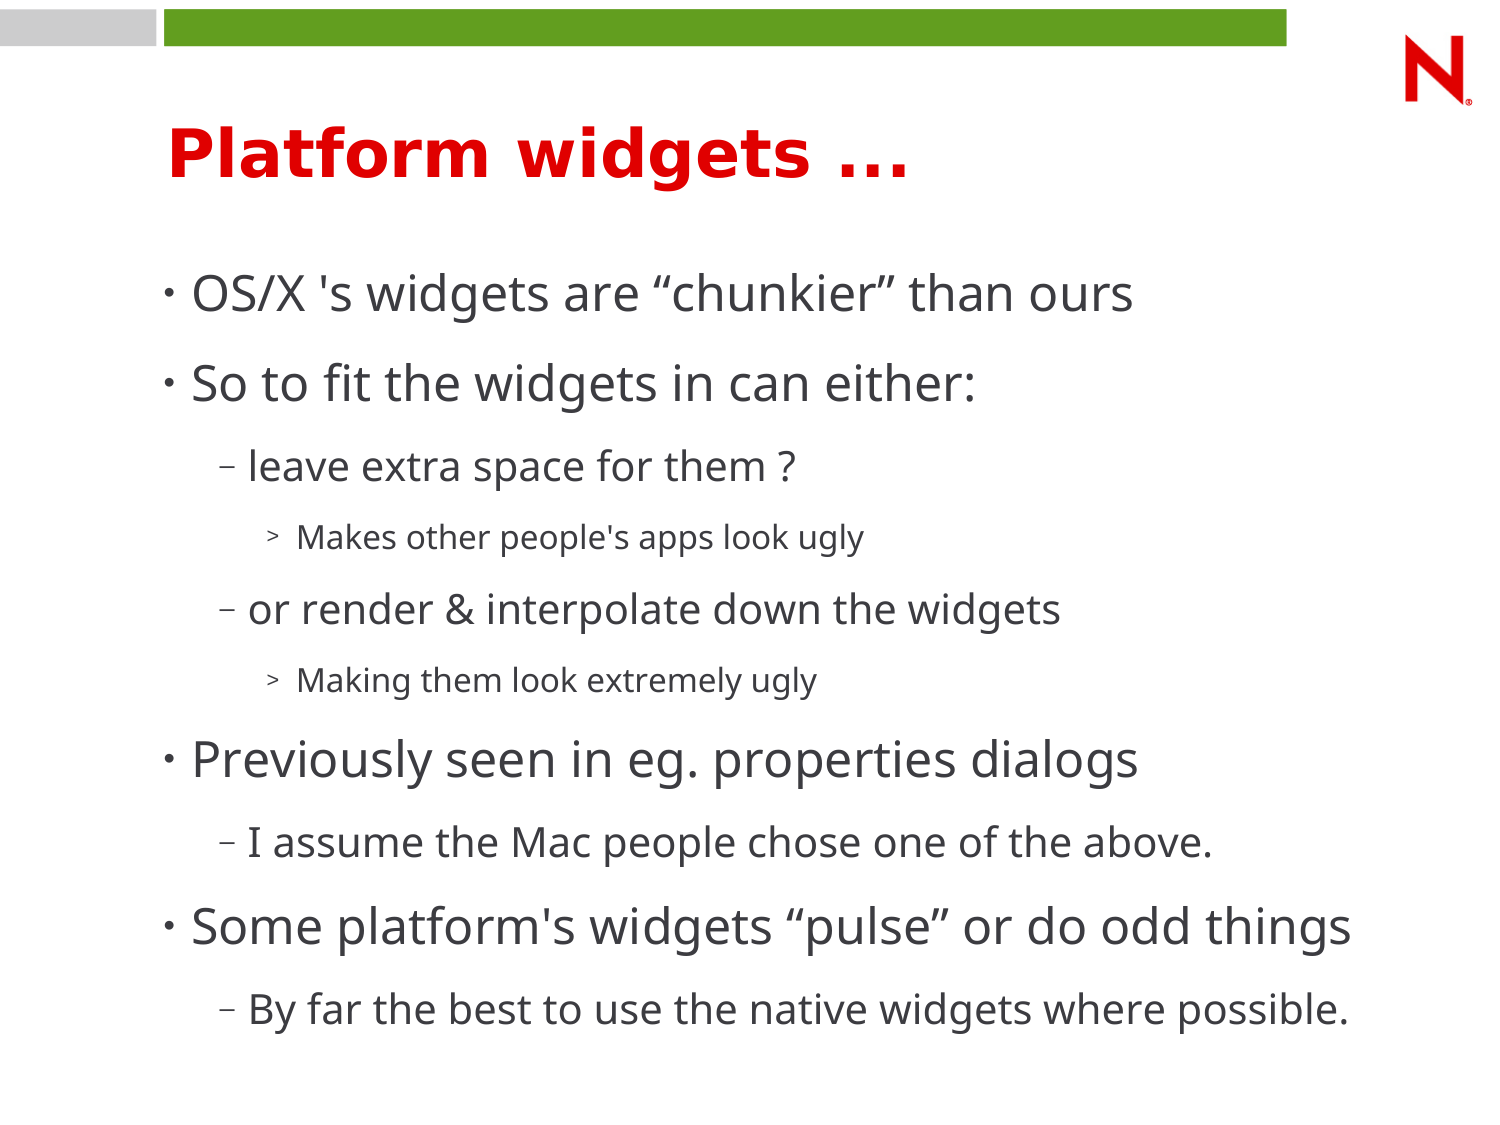

# Platform widgets ...
OS/X 's widgets are “chunkier” than ours
So to fit the widgets in can either:
leave extra space for them ?
Makes other people's apps look ugly
or render & interpolate down the widgets
Making them look extremely ugly
Previously seen in eg. properties dialogs
I assume the Mac people chose one of the above.
Some platform's widgets “pulse” or do odd things
By far the best to use the native widgets where possible.